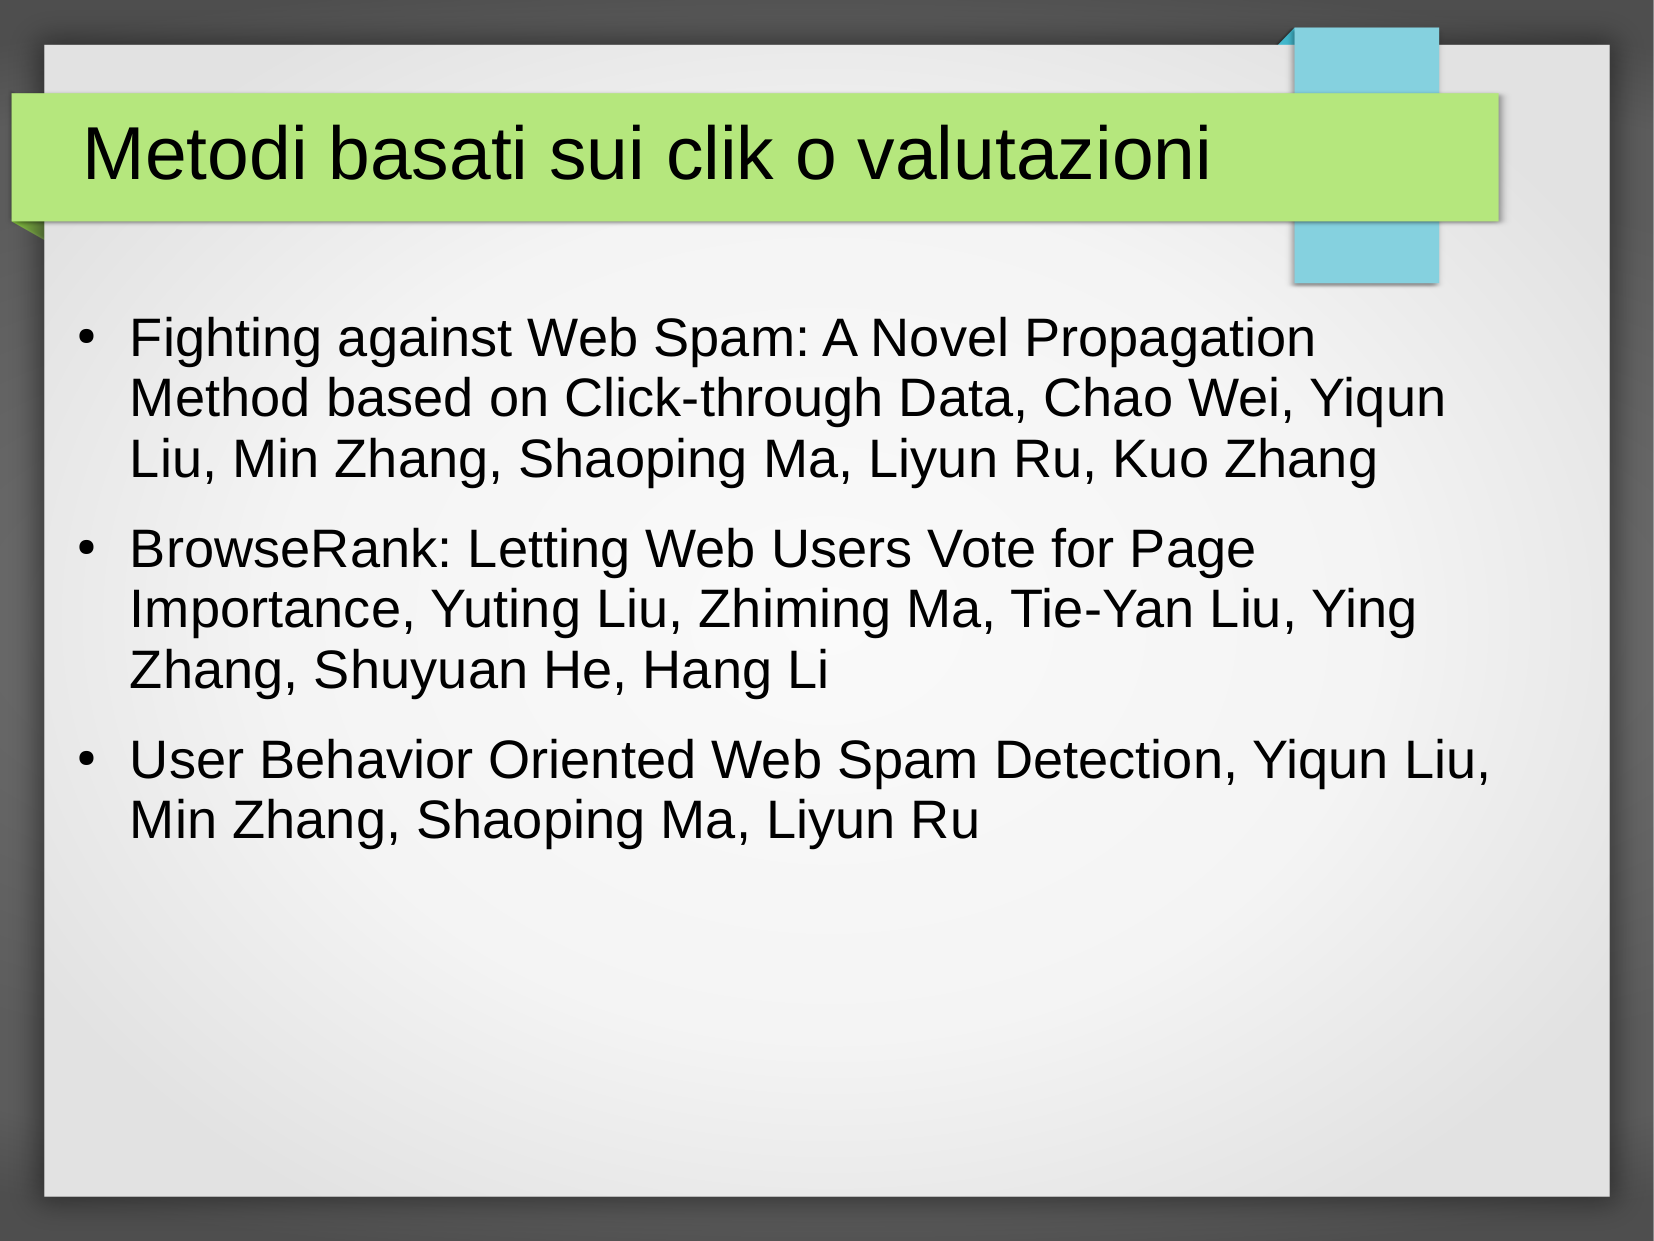

# Metodi basati sui clik o valutazioni
Fighting against Web Spam: A Novel Propagation Method based on Click-through Data, Chao Wei, Yiqun Liu, Min Zhang, Shaoping Ma, Liyun Ru, Kuo Zhang
BrowseRank: Letting Web Users Vote for Page Importance, Yuting Liu, Zhiming Ma, Tie-Yan Liu, Ying Zhang, Shuyuan He, Hang Li
User Behavior Oriented Web Spam Detection, Yiqun Liu, Min Zhang, Shaoping Ma, Liyun Ru